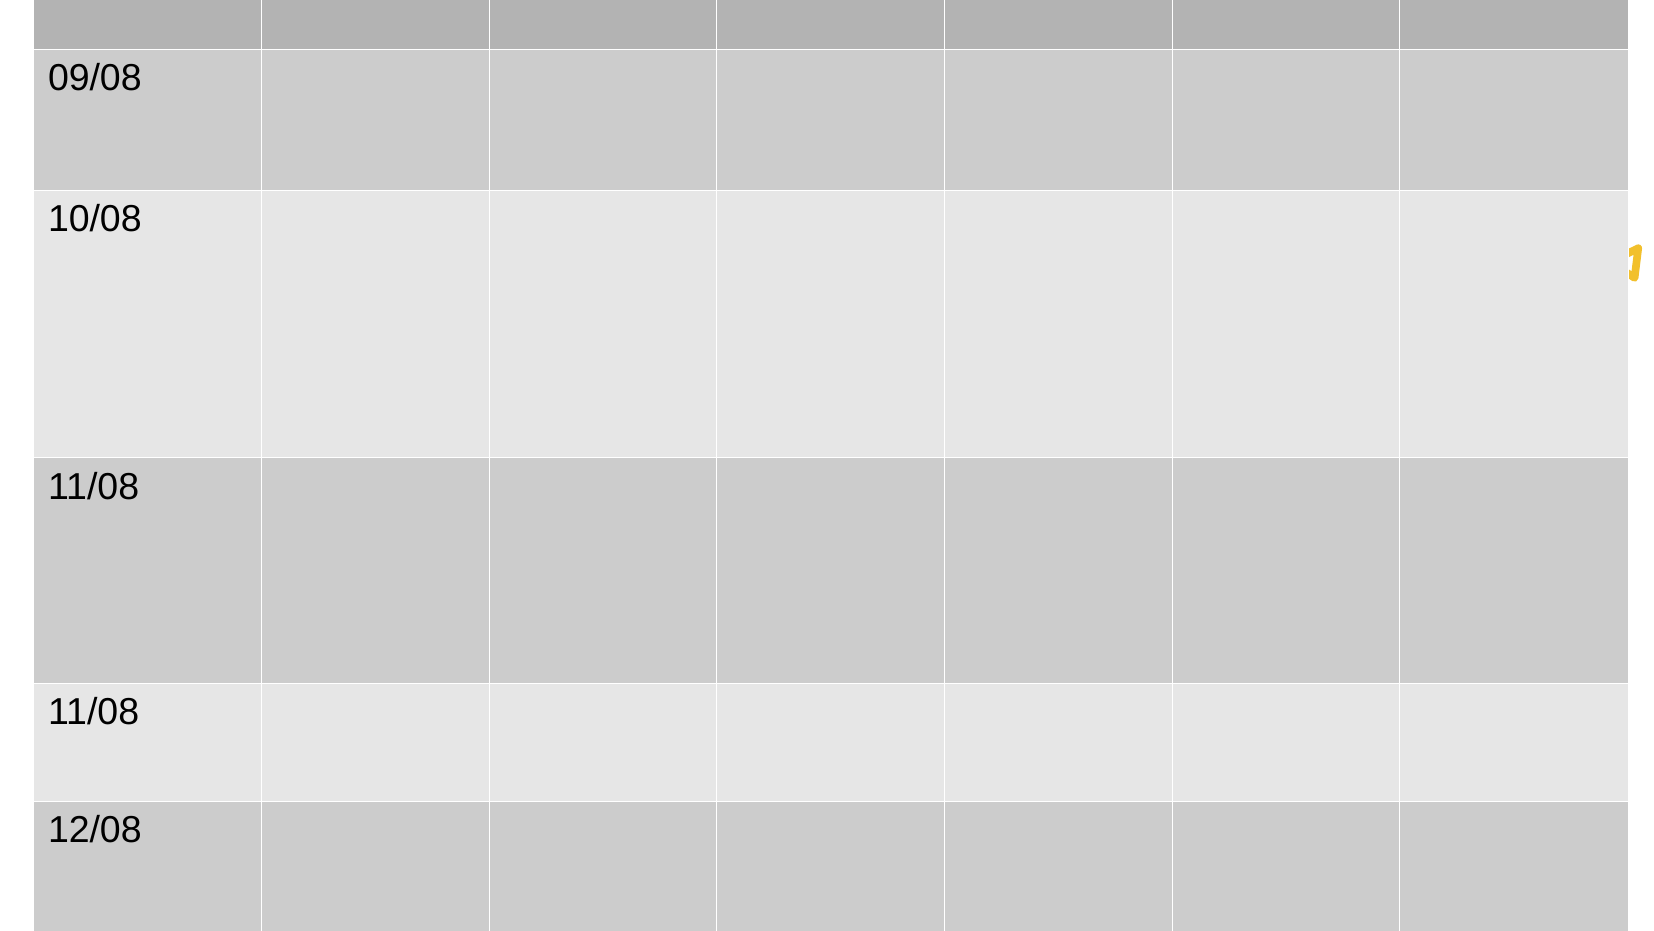

| | | | | | | |
| --- | --- | --- | --- | --- | --- | --- |
| 09/08 | | | | | | |
| 10/08 | | | | | | |
| 11/08 | | | | | | |
| 11/08 | | | | | | |
| 12/08 | | | | | | |